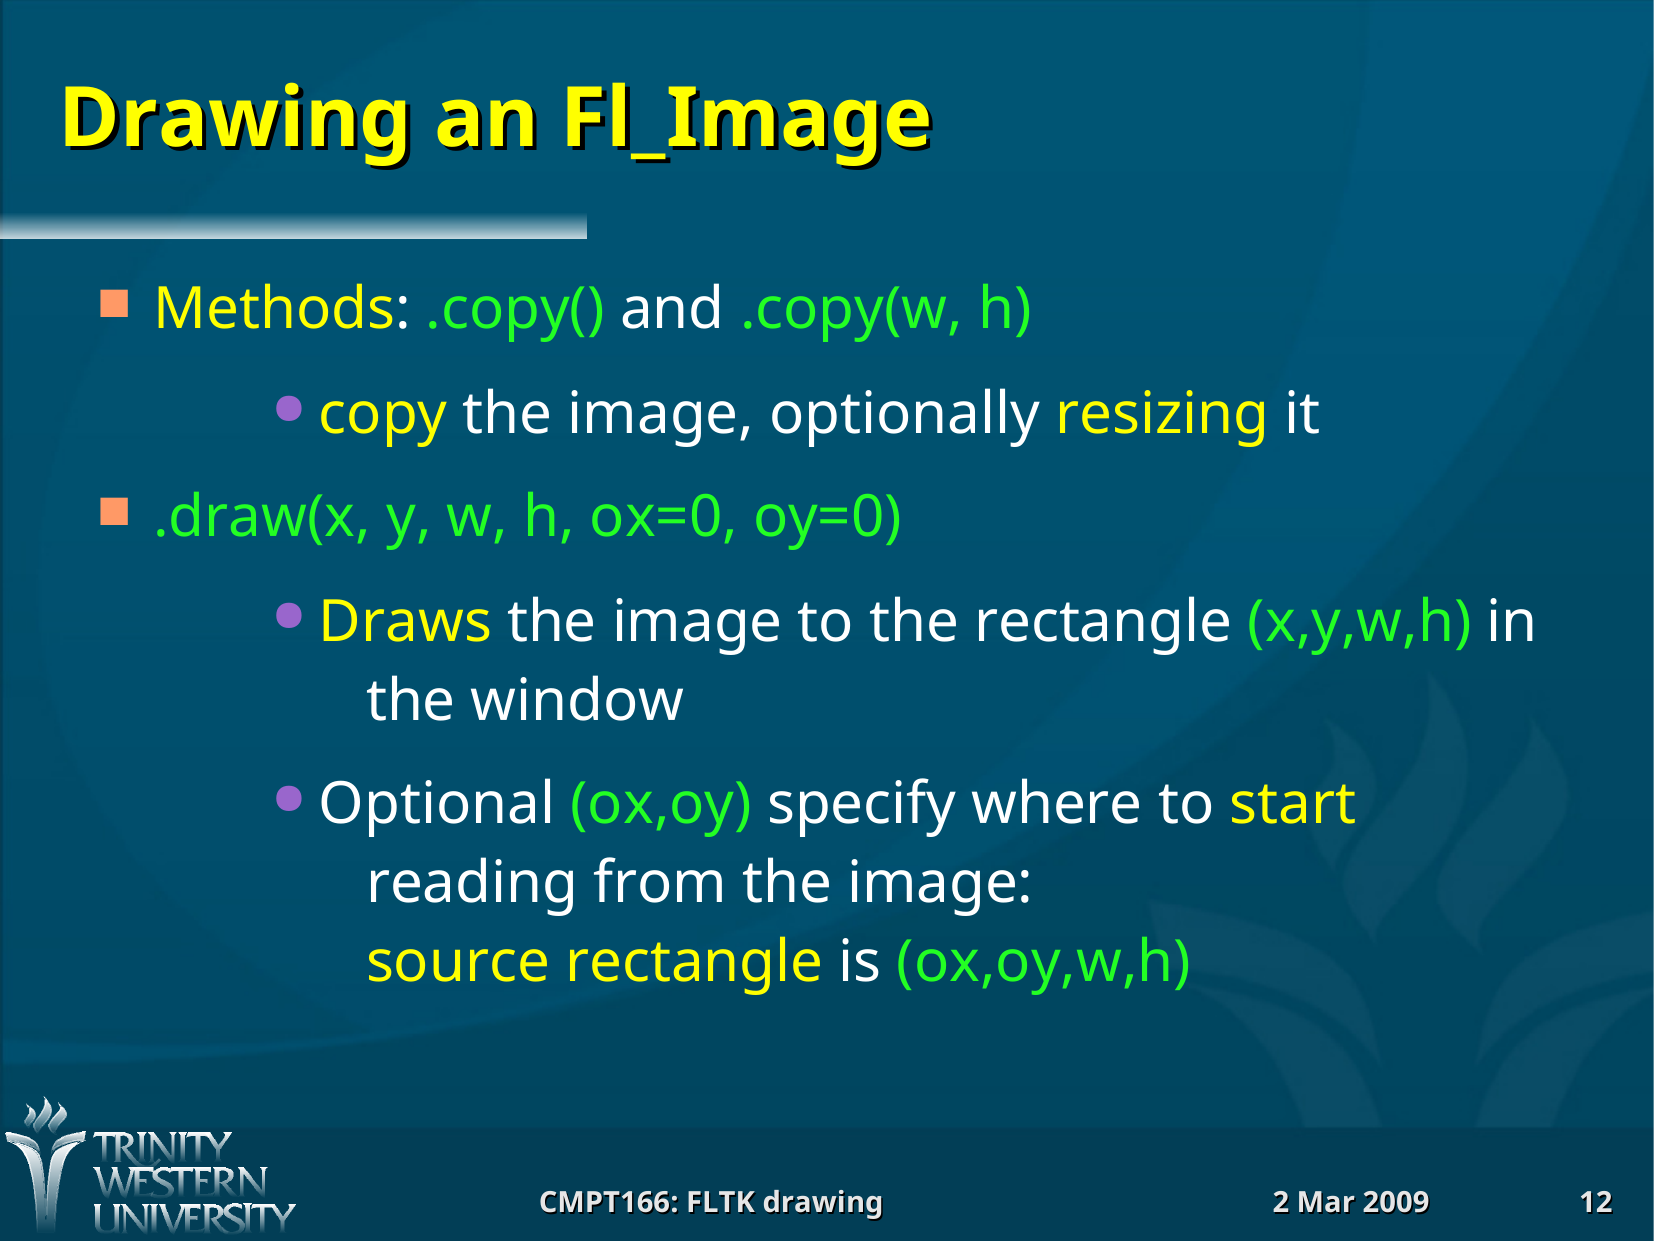

# Drawing an Fl_Image
Methods: .copy() and .copy(w, h)
copy the image, optionally resizing it
.draw(x, y, w, h, ox=0, oy=0)
Draws the image to the rectangle (x,y,w,h) in the window
Optional (ox,oy) specify where to start reading from the image:
source rectangle is (ox,oy,w,h)
CMPT166: FLTK drawing
2 Mar 2009
12